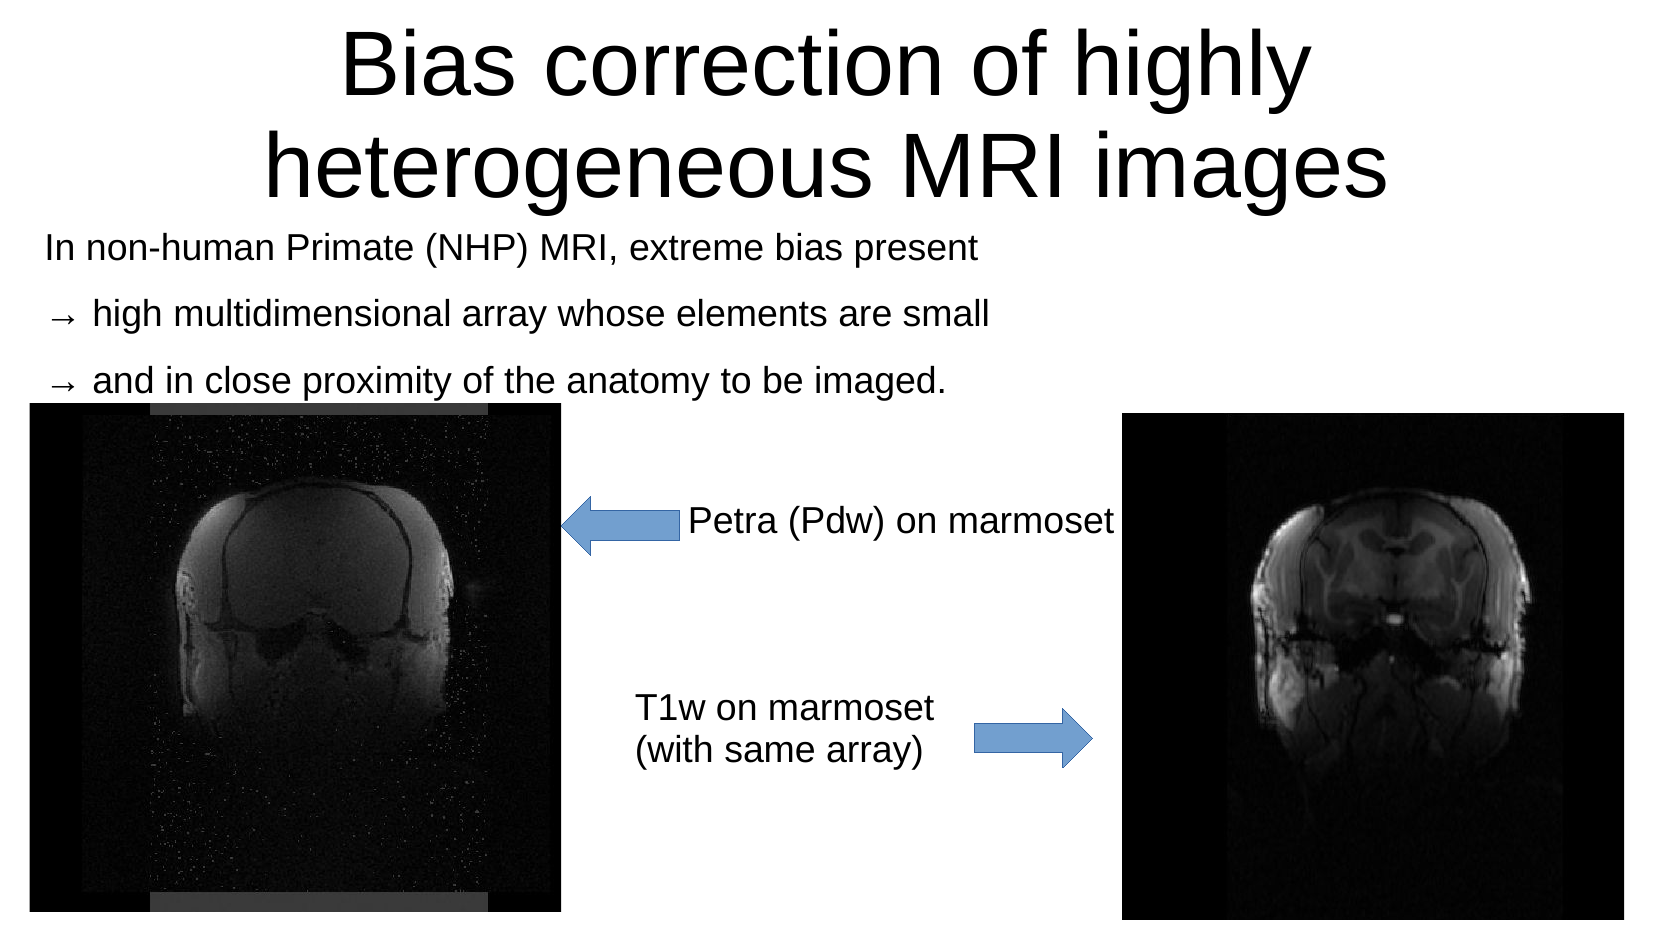

# Bias correction of highly heterogeneous MRI images
In non-human Primate (NHP) MRI, extreme bias present
→ high multidimensional array whose elements are small
→ and in close proximity of the anatomy to be imaged.
Petra (Pdw) on marmoset
T1w on marmoset
(with same array)